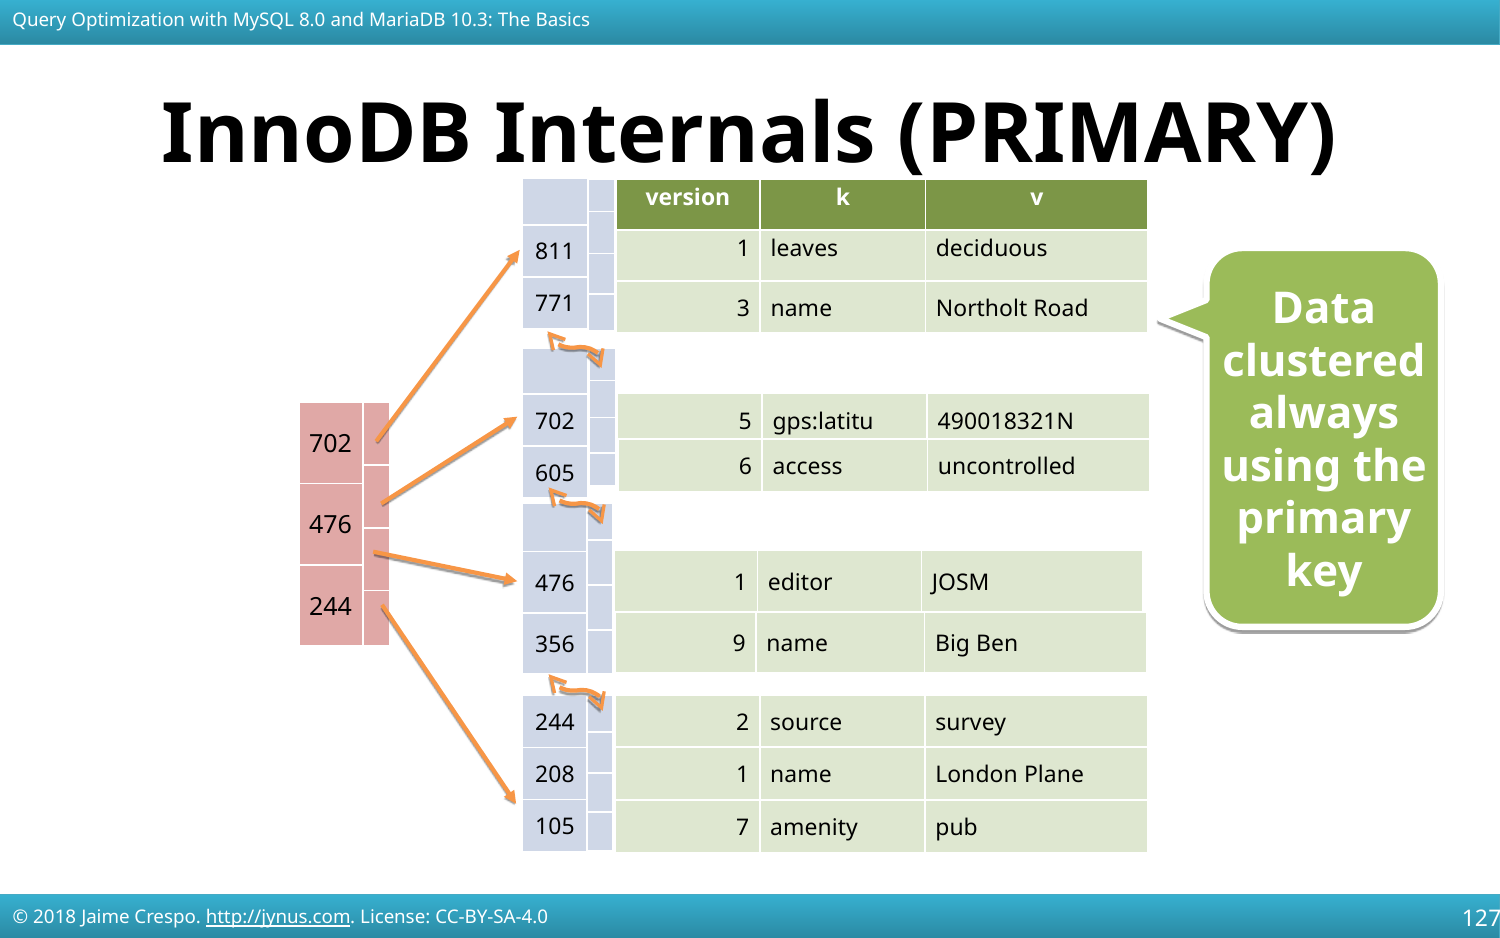

# InnoDB Internals (PRIMARY)
| |
| --- |
| 811 |
| 771 |
| version | k | v |
| --- | --- | --- |
| 1 | leaves | deciduous |
| |
| --- |
| |
| |
| |
Data clustered always using the primary key
| 3 | name | Northolt Road |
| --- | --- | --- |
| |
| --- |
| 702 |
| 605 |
| |
| --- |
| |
| |
| |
| 5 | gps:latitu | 490018321N |
| --- | --- | --- |
| |
| --- |
| |
| |
| |
| 702 |
| --- |
| 476 |
| 244 |
| 6 | access | uncontrolled |
| --- | --- | --- |
| |
| --- |
| 476 |
| 356 |
| |
| --- |
| |
| |
| |
| 1 | editor | JOSM |
| --- | --- | --- |
| 9 | name | Big Ben |
| --- | --- | --- |
| 244 |
| --- |
| 208 |
| 105 |
| |
| --- |
| |
| |
| |
| 2 | source | survey |
| --- | --- | --- |
| 1 | name | London Plane |
| --- | --- | --- |
| 7 | amenity | pub |
| --- | --- | --- |